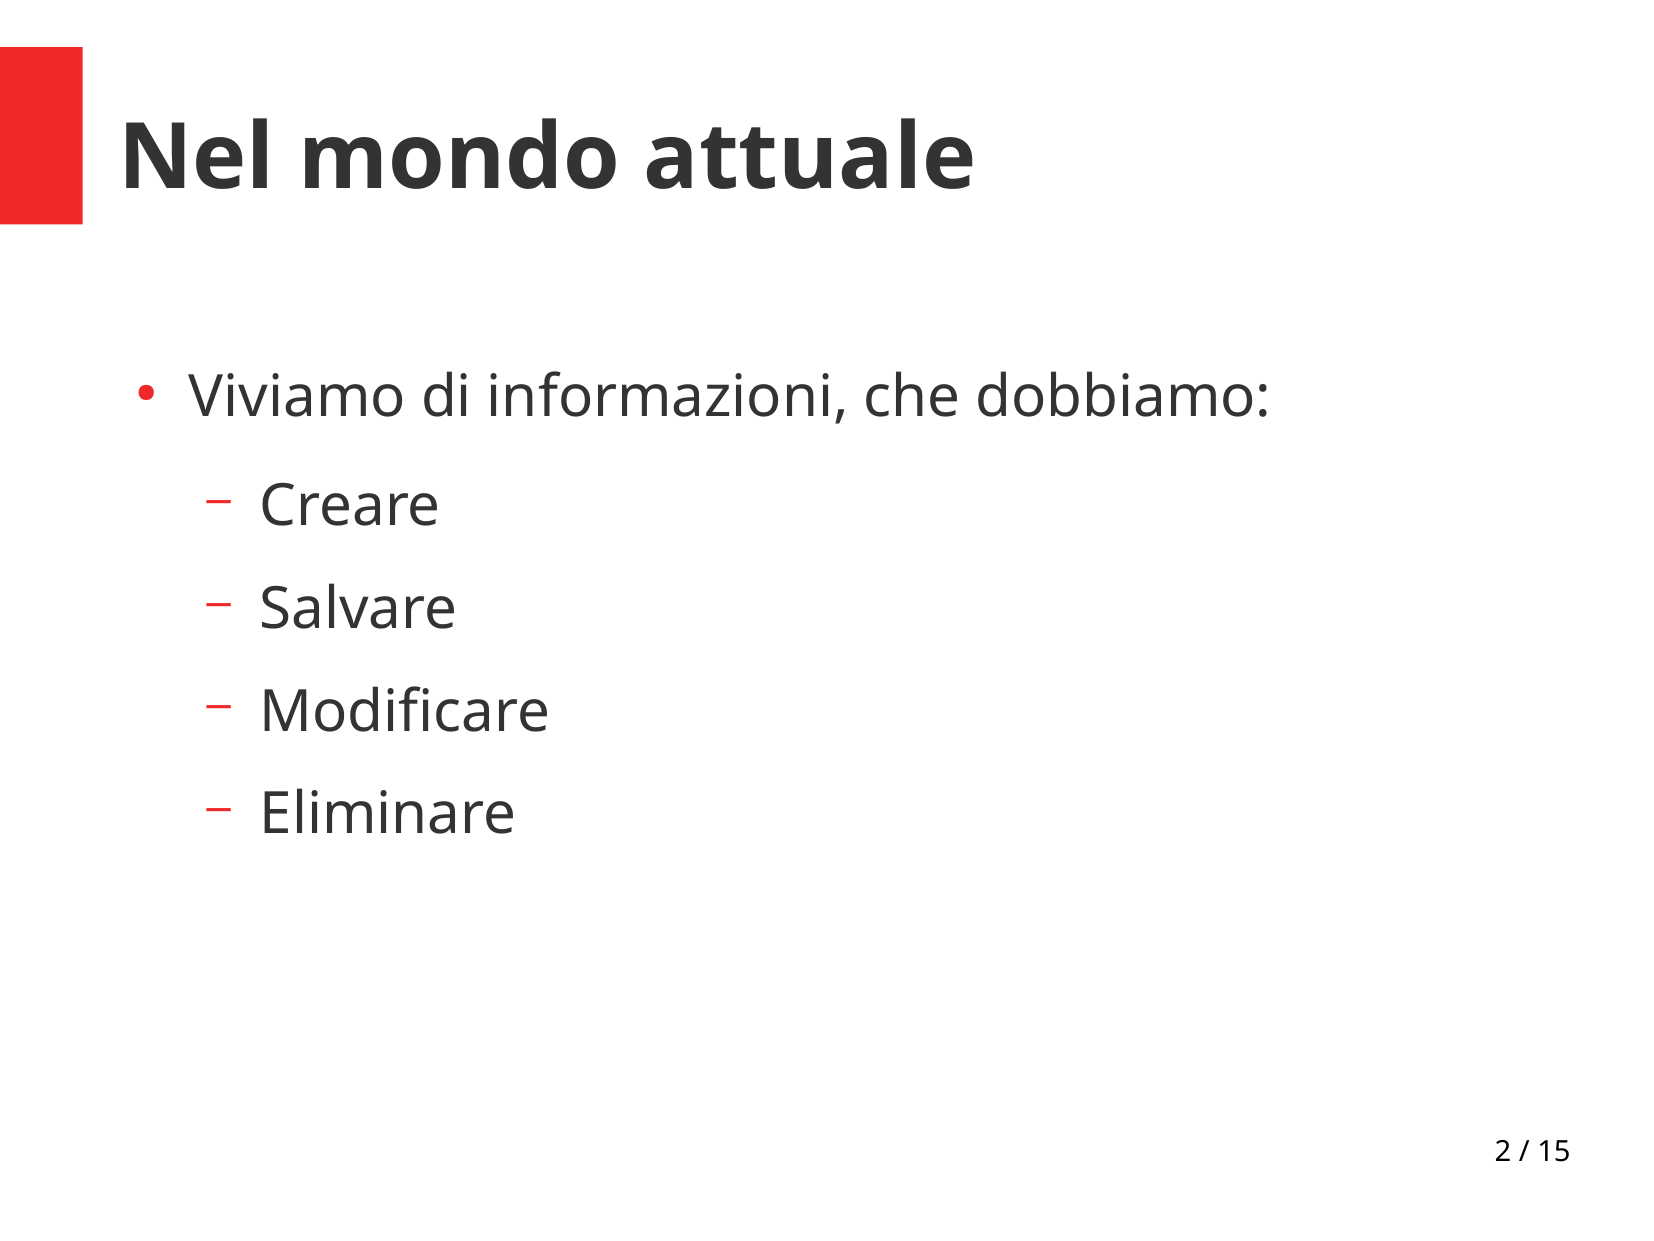

# Nel mondo attuale
Viviamo di informazioni, che dobbiamo:
Creare
Salvare
Modificare
Eliminare
2